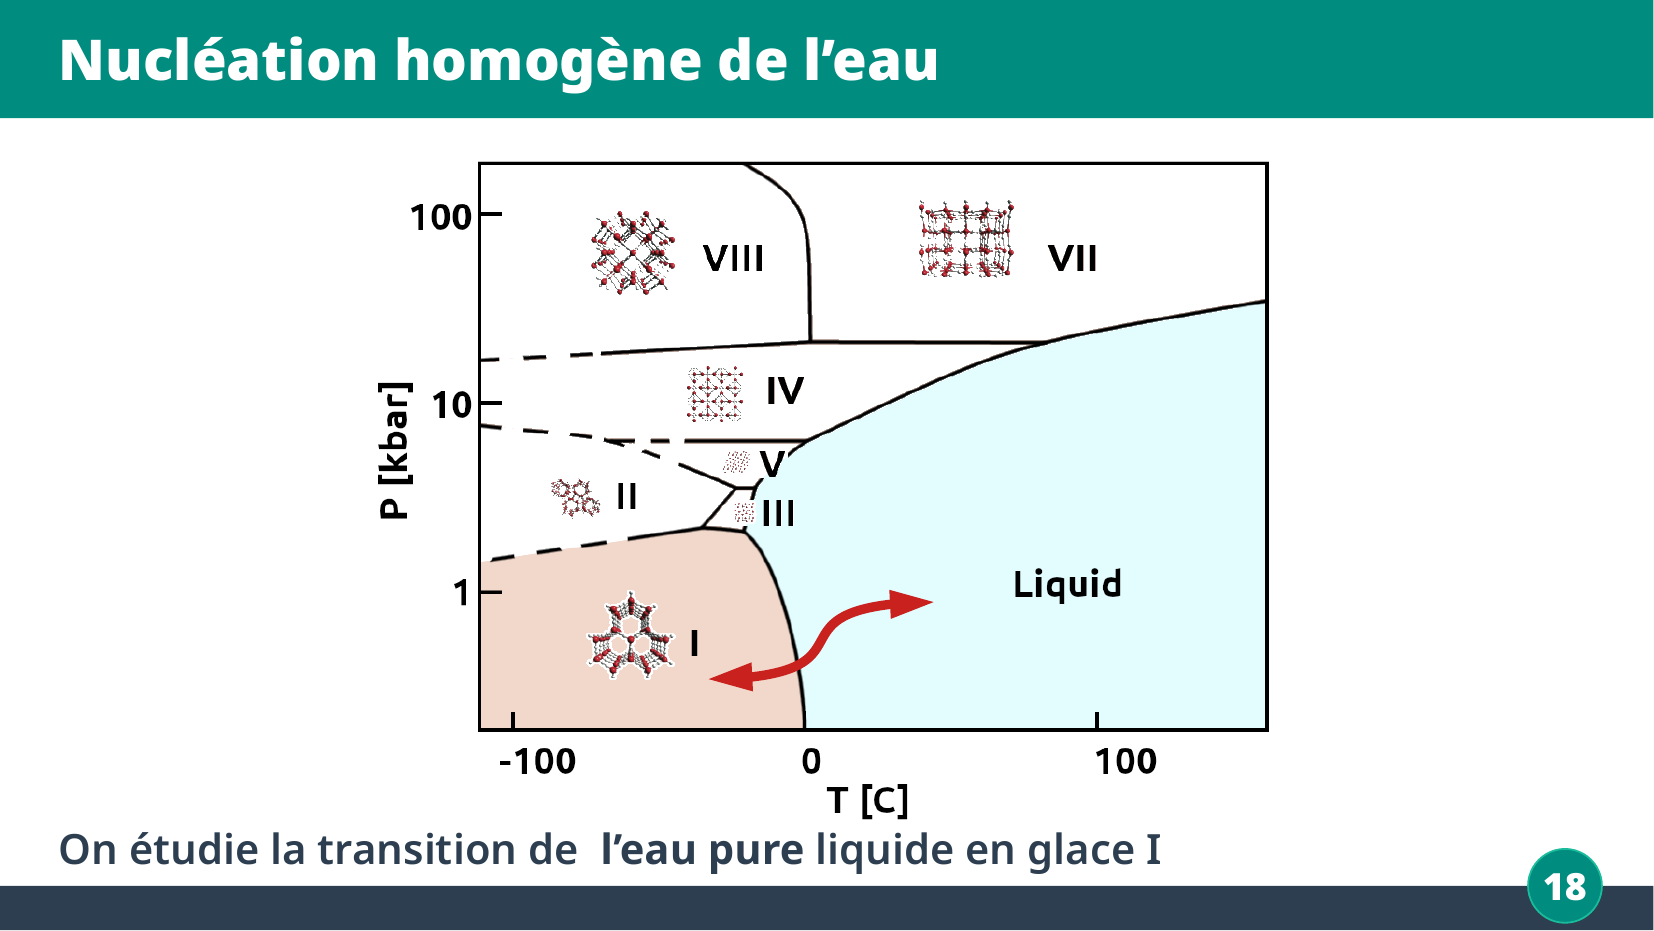

# Nucléation homogène de l’eau
On étudie la transition de l’eau pure liquide en glace I